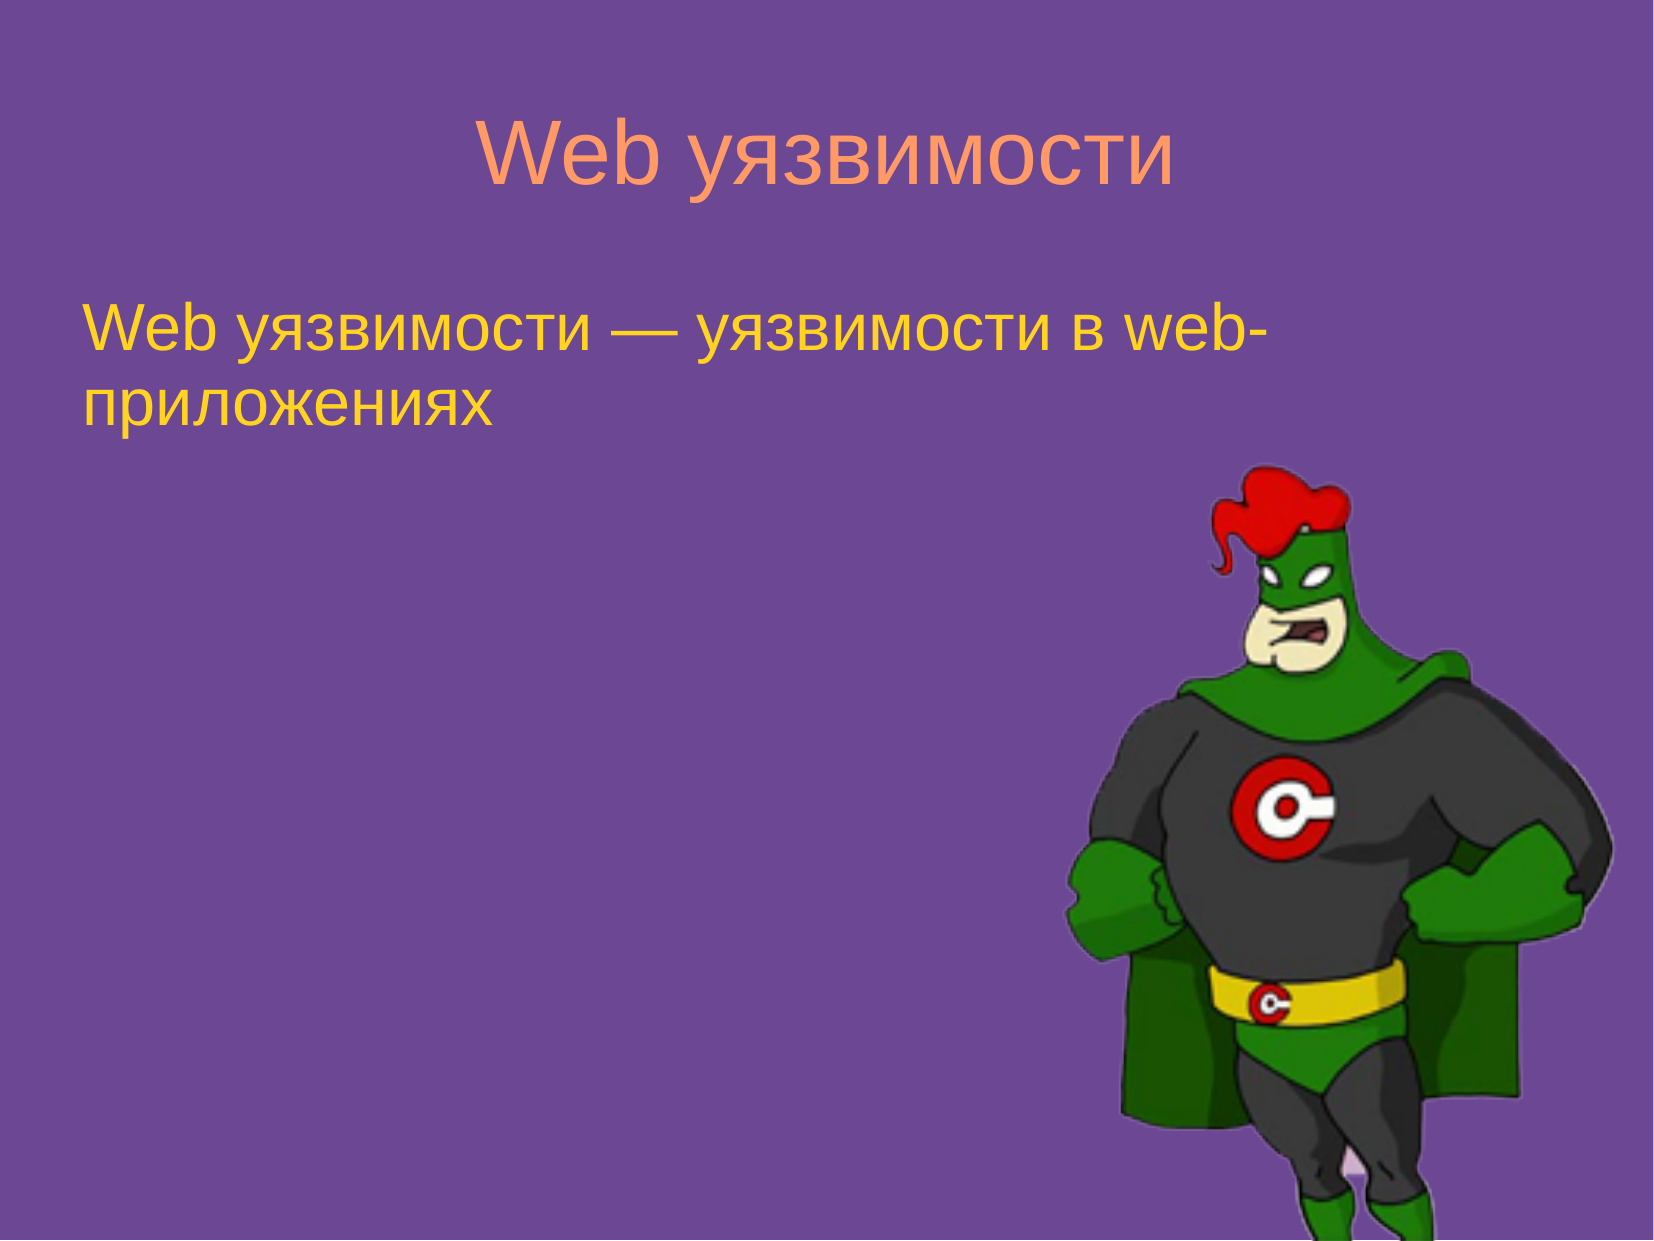

# Web уязвимости
Web уязвимости — уязвимости в web-приложениях